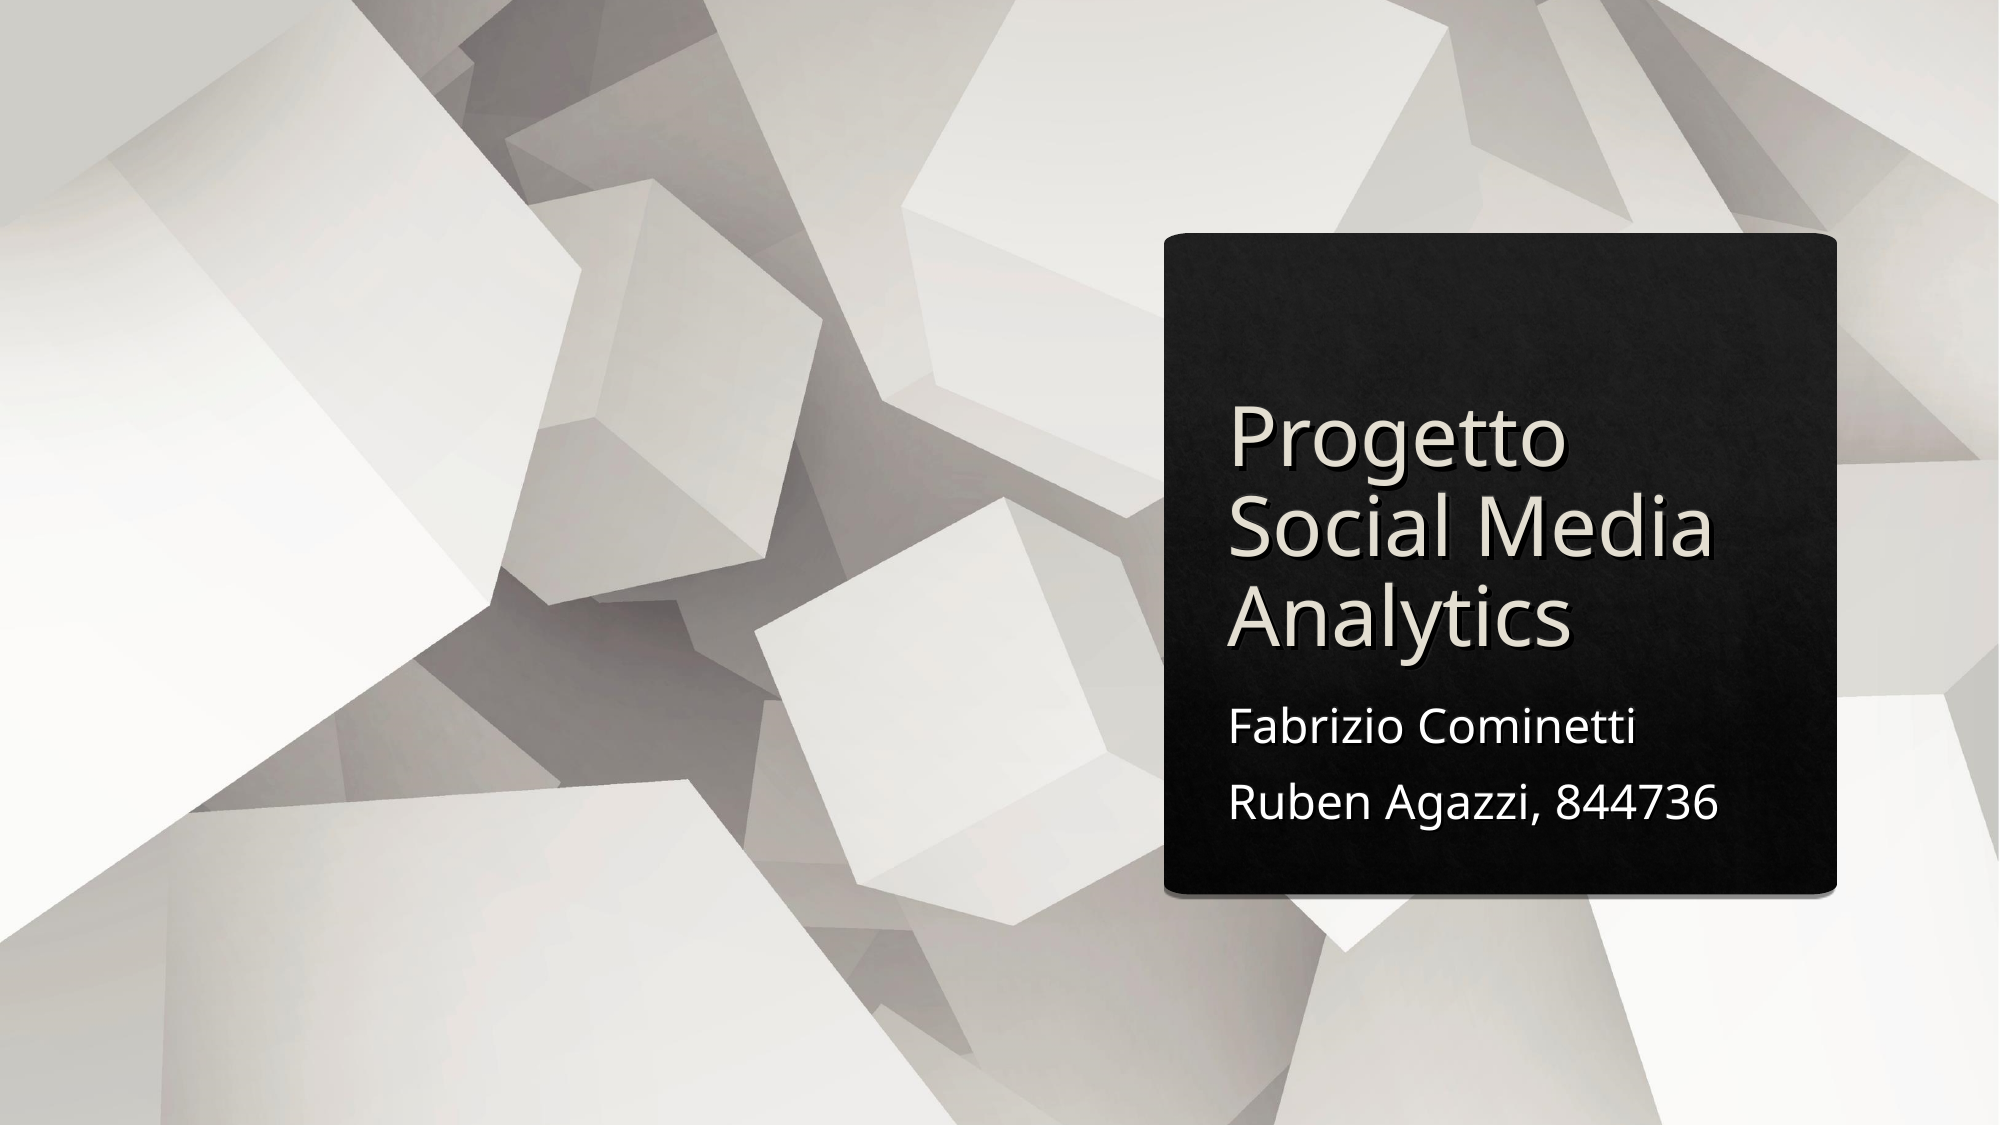

# Progetto Social Media Analytics
Fabrizio Cominetti
Ruben Agazzi, 844736